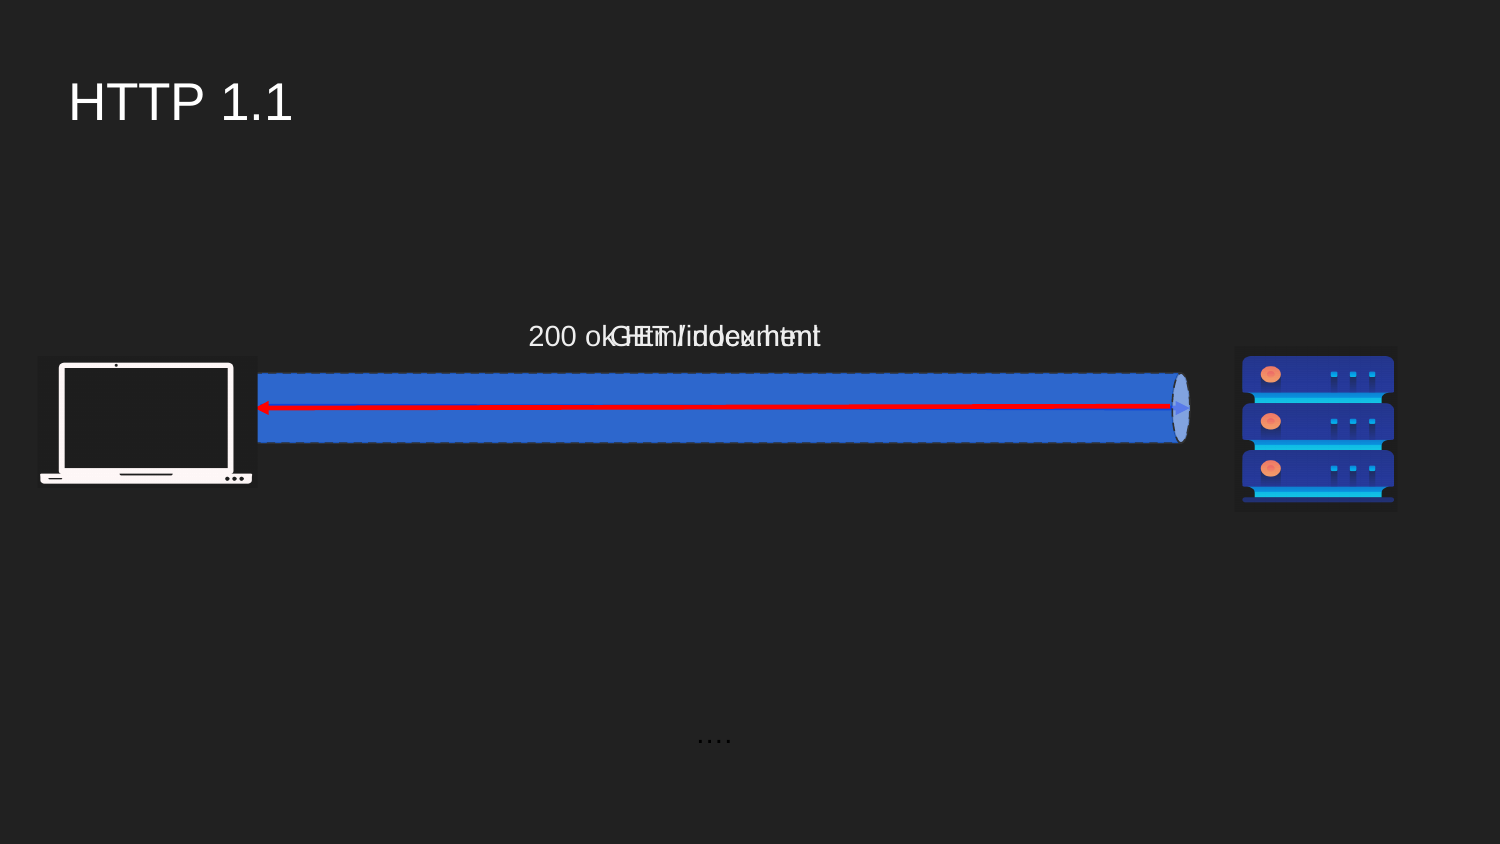

# HTTP 1.1
200 ok Html document
GET /index.html
….